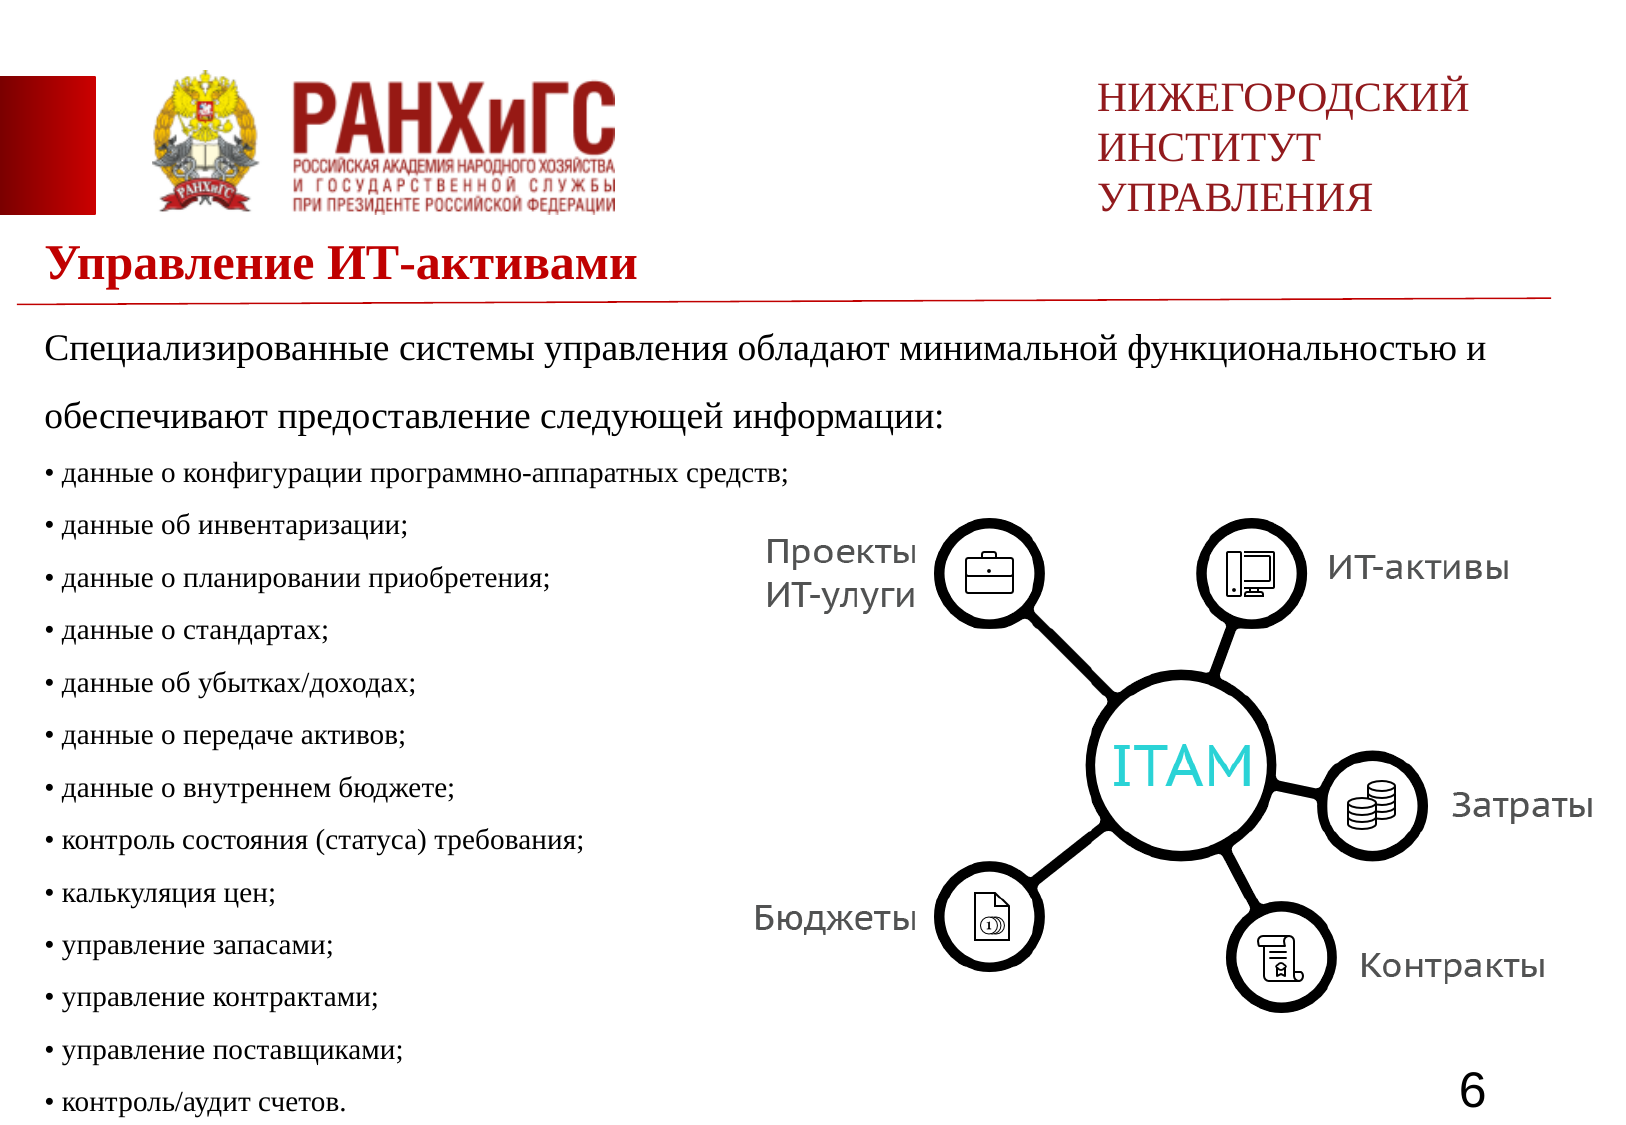

НИЖЕГОРОДСКИЙ
ИНСТИТУТ
УПРАВЛЕНИЯ
Управление ИТ-активами
Специализированные системы управления обладают минимальной функциональностью и обеспечивают предоставление следующей информации:
• данные о конфигурации программно-аппаратных средств;
• данные об инвентаризации;
• данные о планировании приобретения;
• данные о стандартах;
• данные об убытках/доходах;
• данные о передаче активов;
• данные о внутреннем бюджете;
• контроль состояния (статуса) требования;
• калькуляция цен;
• управление запасами;
• управление контрактами;
• управление поставщиками;
• контроль/аудит счетов.